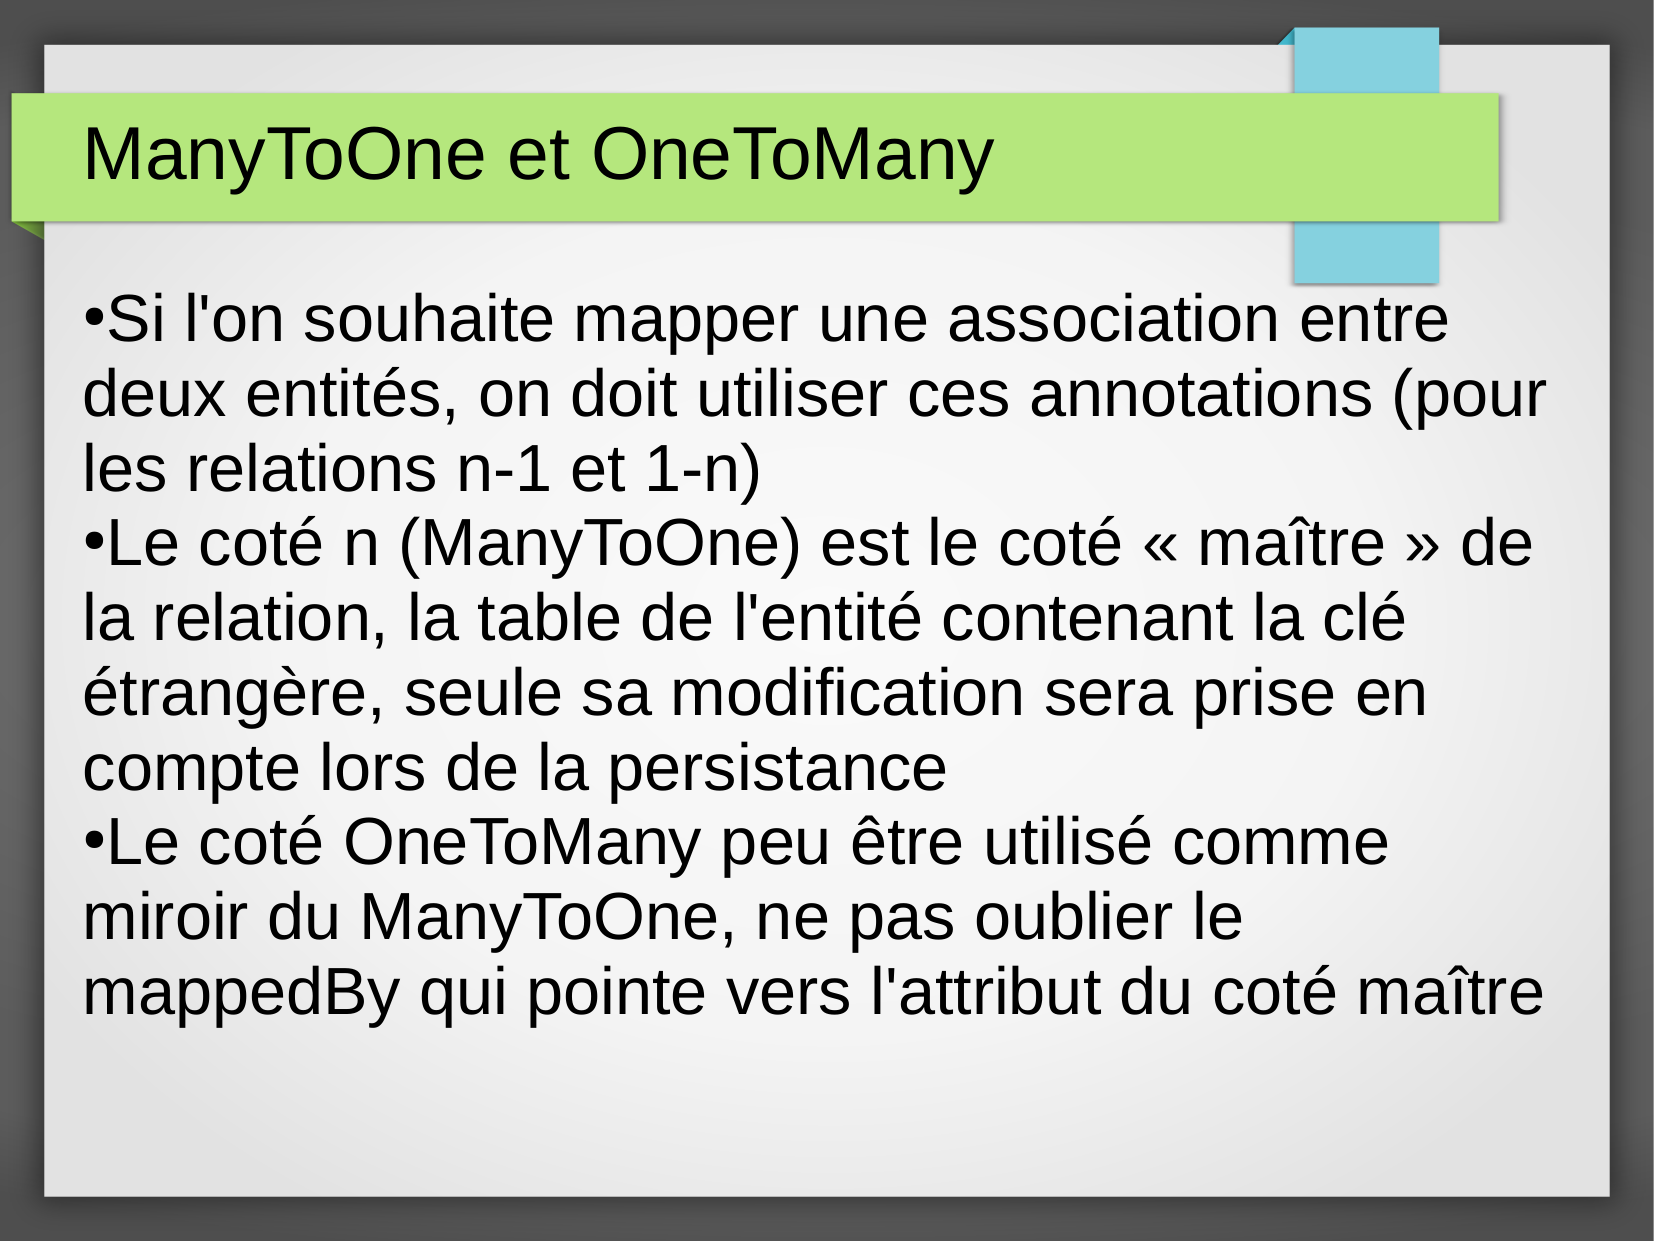

# ManyToOne et OneToMany
Si l'on souhaite mapper une association entre deux entités, on doit utiliser ces annotations (pour les relations n-1 et 1-n)
Le coté n (ManyToOne) est le coté « maître » de la relation, la table de l'entité contenant la clé étrangère, seule sa modification sera prise en compte lors de la persistance
Le coté OneToMany peu être utilisé comme miroir du ManyToOne, ne pas oublier le mappedBy qui pointe vers l'attribut du coté maître